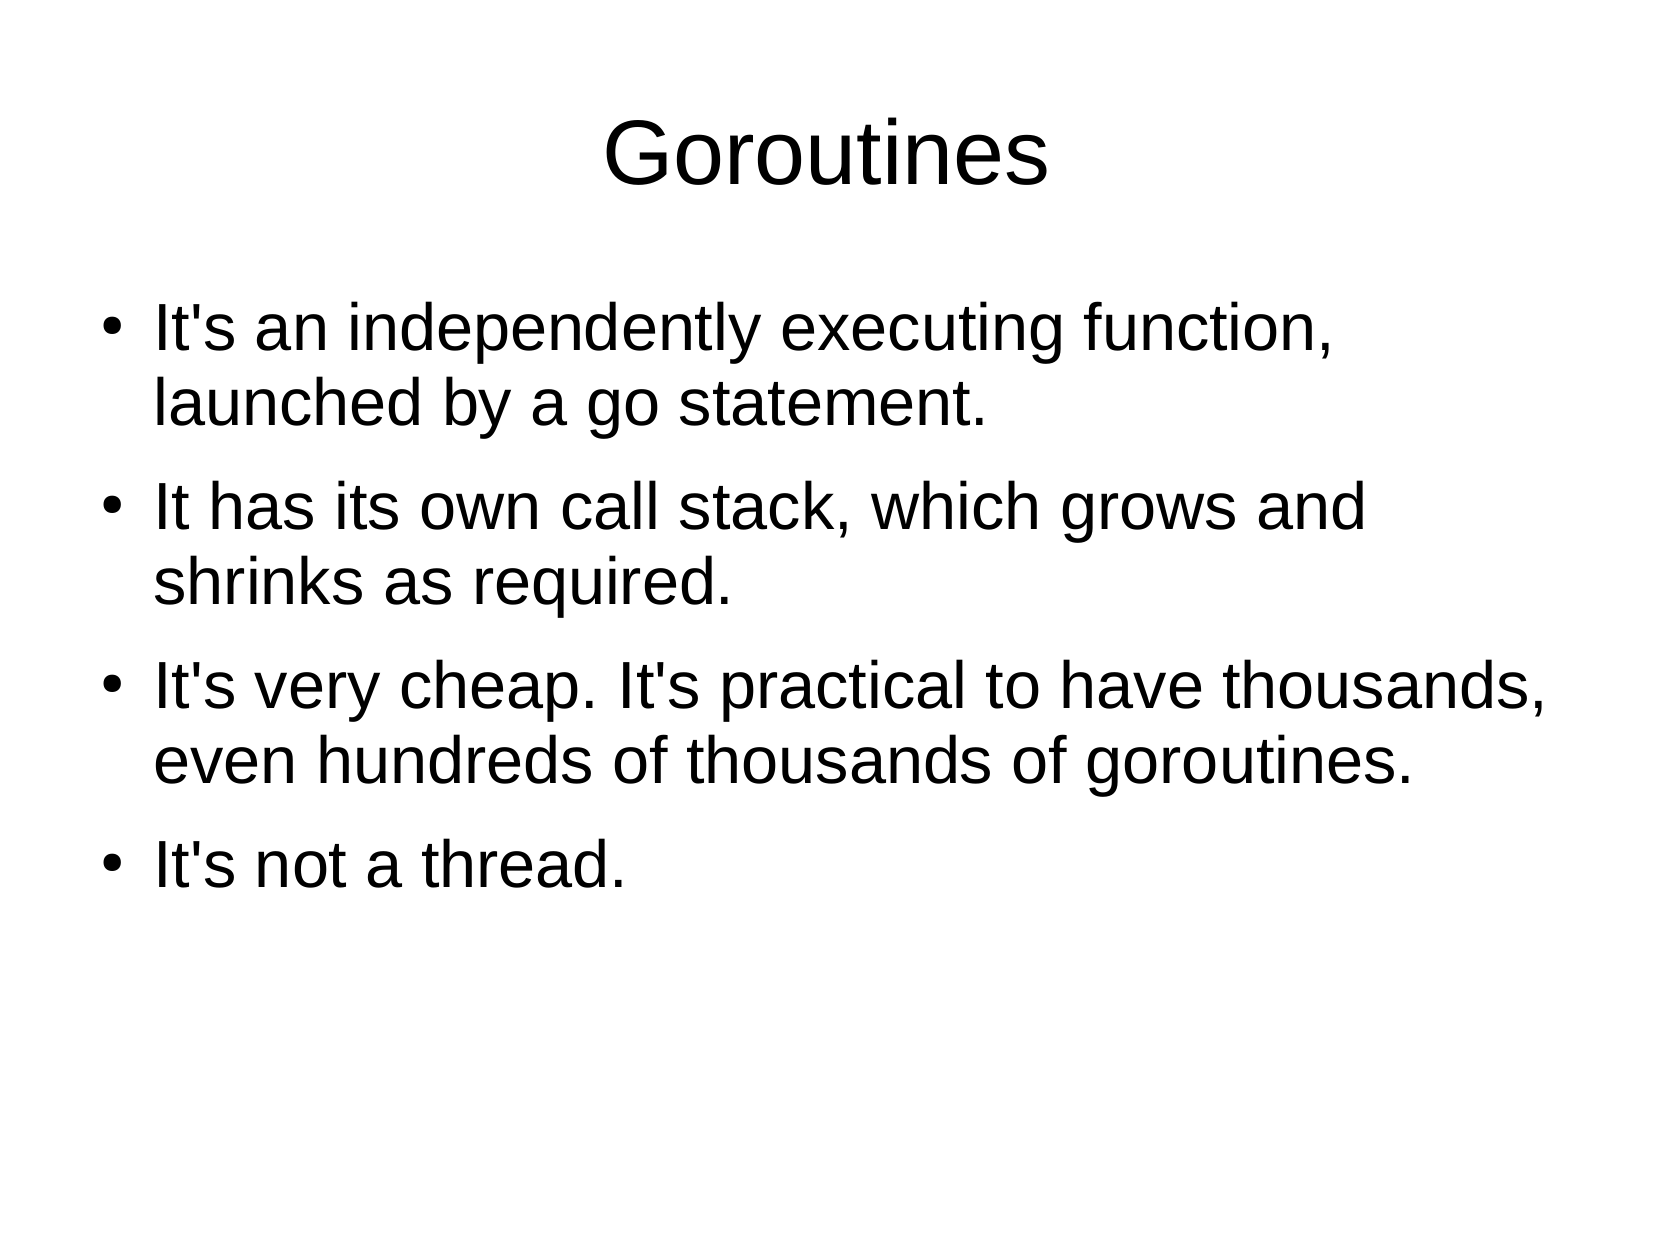

# Goroutines
It's an independently executing function, launched by a go statement.
It has its own call stack, which grows and shrinks as required.
It's very cheap. It's practical to have thousands, even hundreds of thousands of goroutines.
It's not a thread.